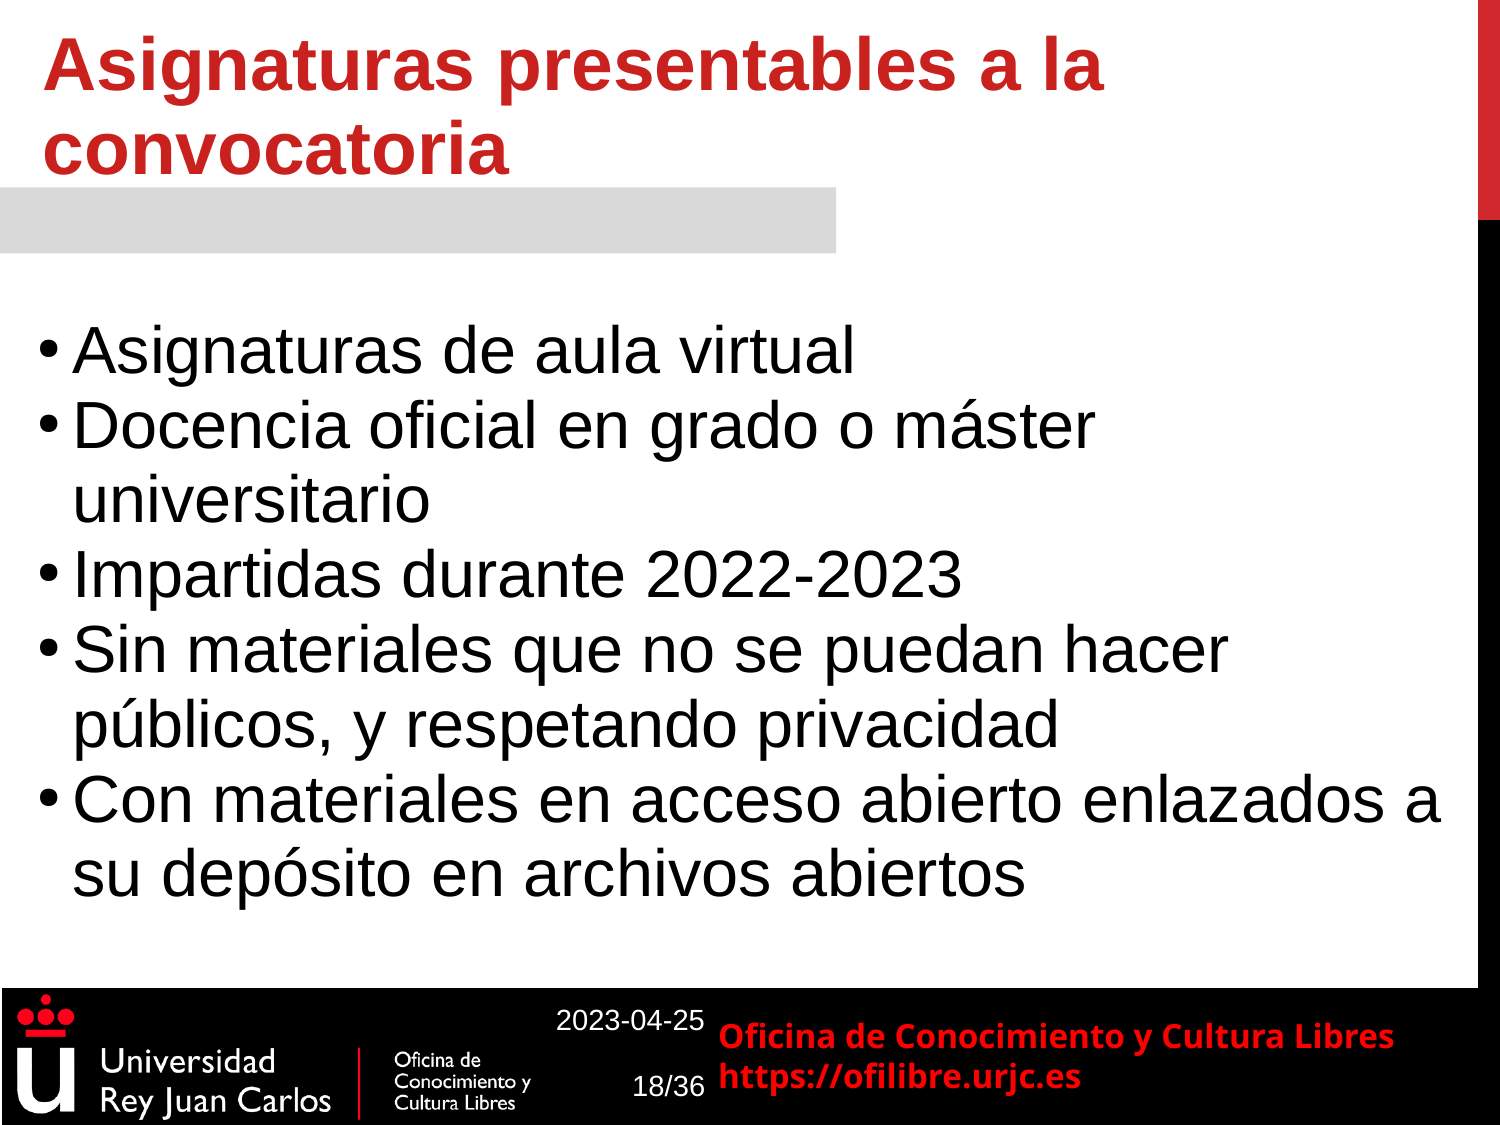

#
Asignaturas presentables a la convocatoria
Asignaturas de aula virtual
Docencia oficial en grado o máster universitario
Impartidas durante 2022-2023
Sin materiales que no se puedan hacer públicos, y respetando privacidad
Con materiales en acceso abierto enlazados a su depósito en archivos abiertos